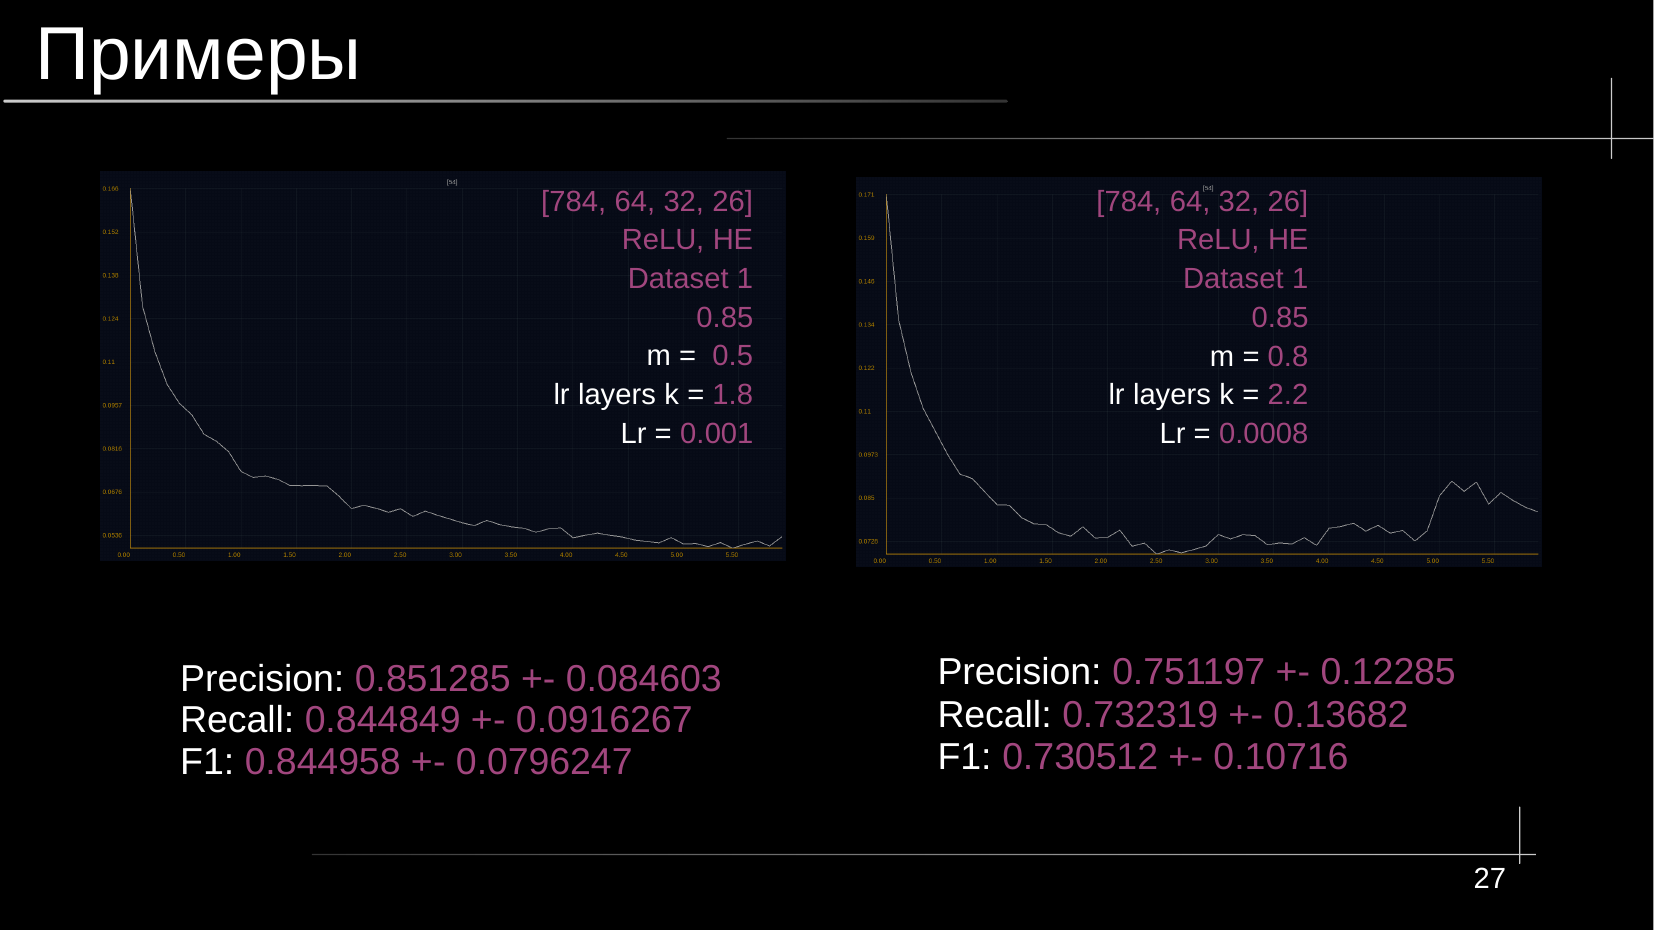

# Примеры
[784, 64, 32, 26]
ReLU, HE
Dataset 1
0.85
m = 0.5
lr layers k = 1.8
Lr = 0.001
[784, 64, 32, 26]
ReLU, HE
Dataset 1
0.85
m = 0.8
lr layers k = 2.2
Lr = 0.0008
Precision: 0.751197 +- 0.12285
Recall: 0.732319 +- 0.13682
F1: 0.730512 +- 0.10716
Precision: 0.851285 +- 0.084603
Recall: 0.844849 +- 0.0916267
F1: 0.844958 +- 0.0796247
27